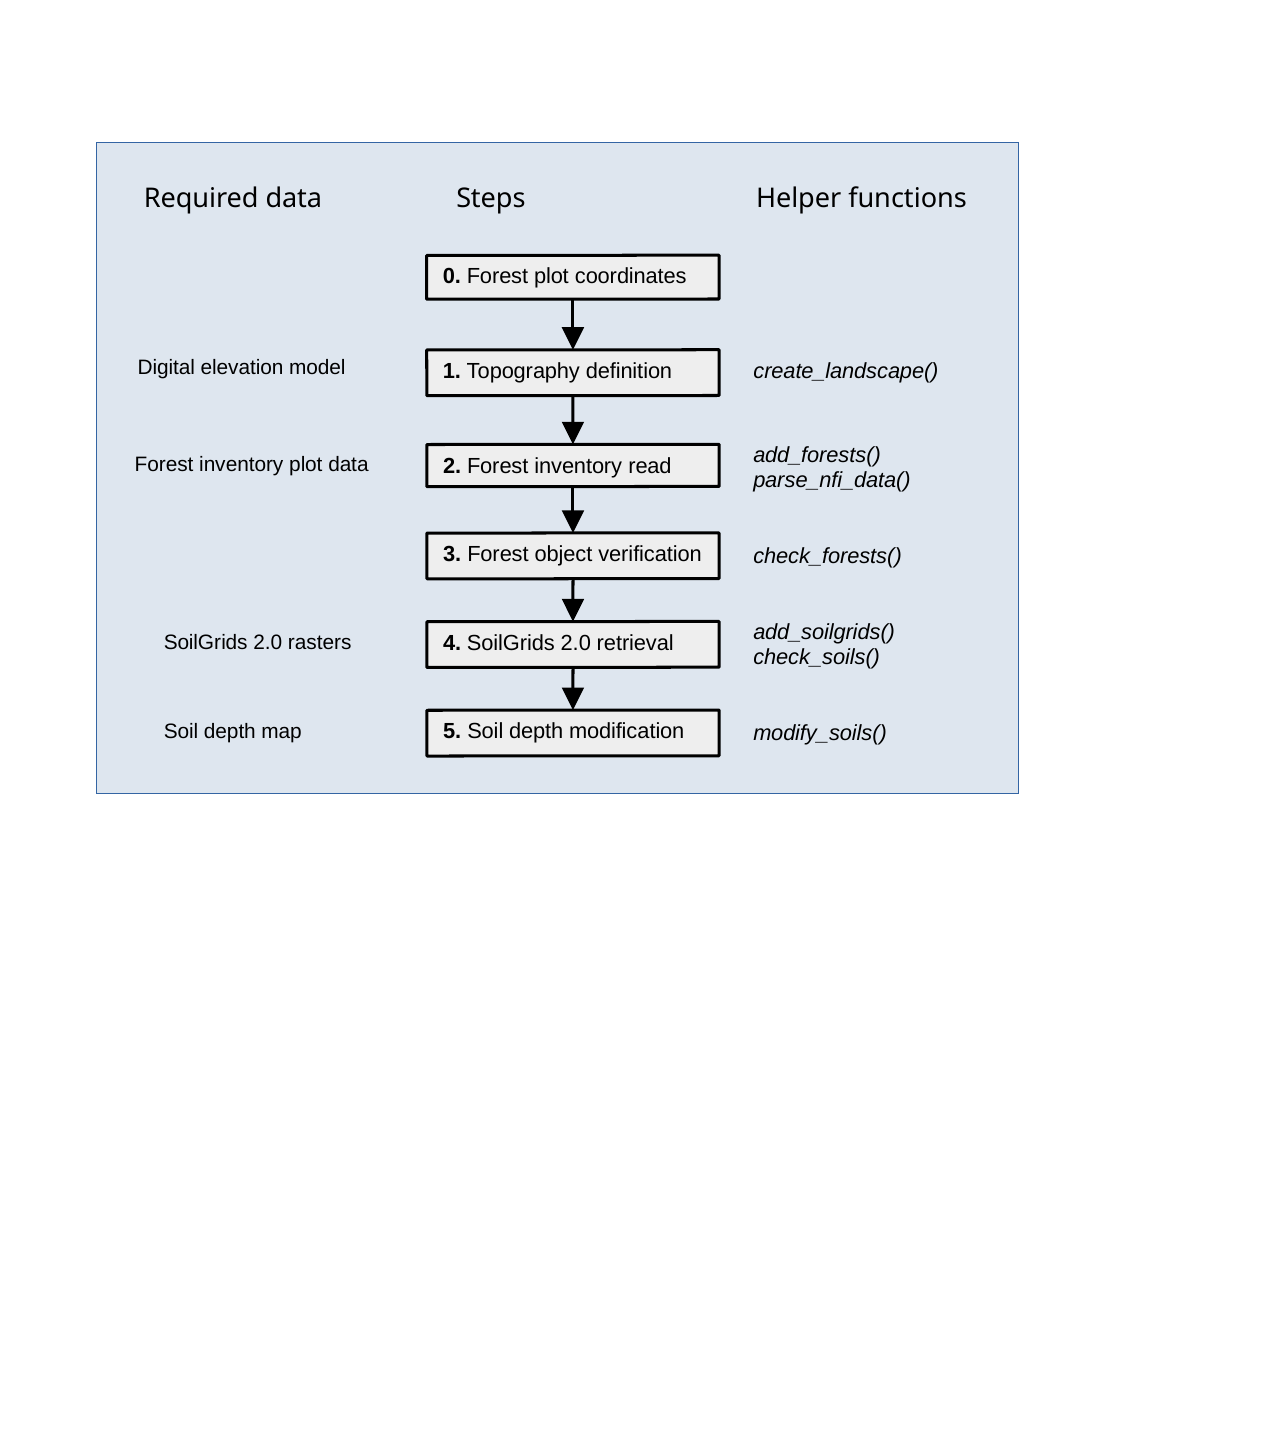

Required data
Steps
Helper functions
0. Forest plot coordinates
 Digital elevation model
1. Topography definition
create_landscape()
add_forests()
parse_nfi_data()
2. Forest inventory read
 Forest inventory plot data
3. Forest object verification
check_forests()
add_soilgrids()
check_soils()
4. SoilGrids 2.0 retrieval
SoilGrids 2.0 rasters
5. Soil depth modification
Soil depth map
modify_soils()